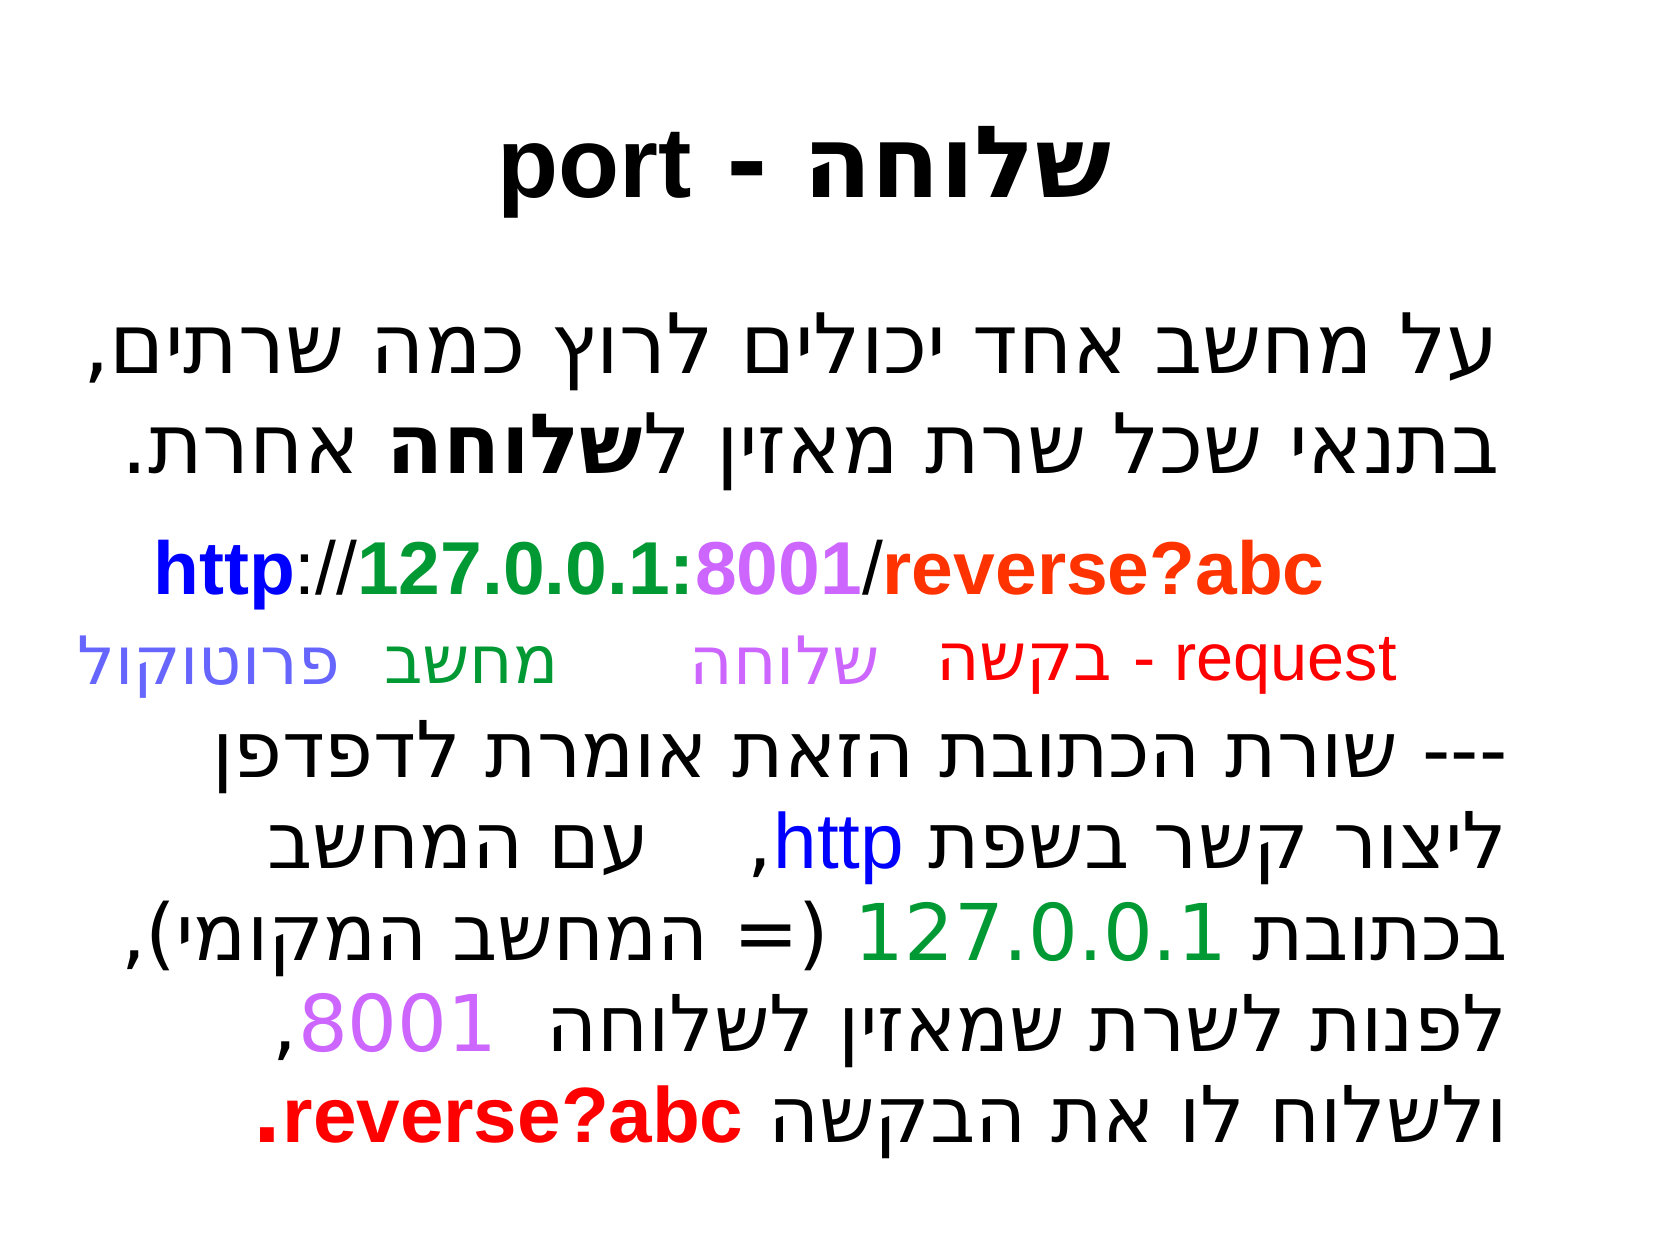

שלוחה - port
# על מחשב אחד יכולים לרוץ כמה שרתים, בתנאי שכל שרת מאזין לשלוחה אחרת.
http://127.0.0.1:8001/reverse?abc
בקשה - request
מחשב
פרוטוקול
שלוחה
--- שורת הכתובת הזאת אומרת לדפדפן ליצור קשר בשפת http, עם המחשב בכתובת 127.0.0.1 (= המחשב המקומי), לפנות לשרת שמאזין לשלוחה 8001, ולשלוח לו את הבקשה reverse?abc.